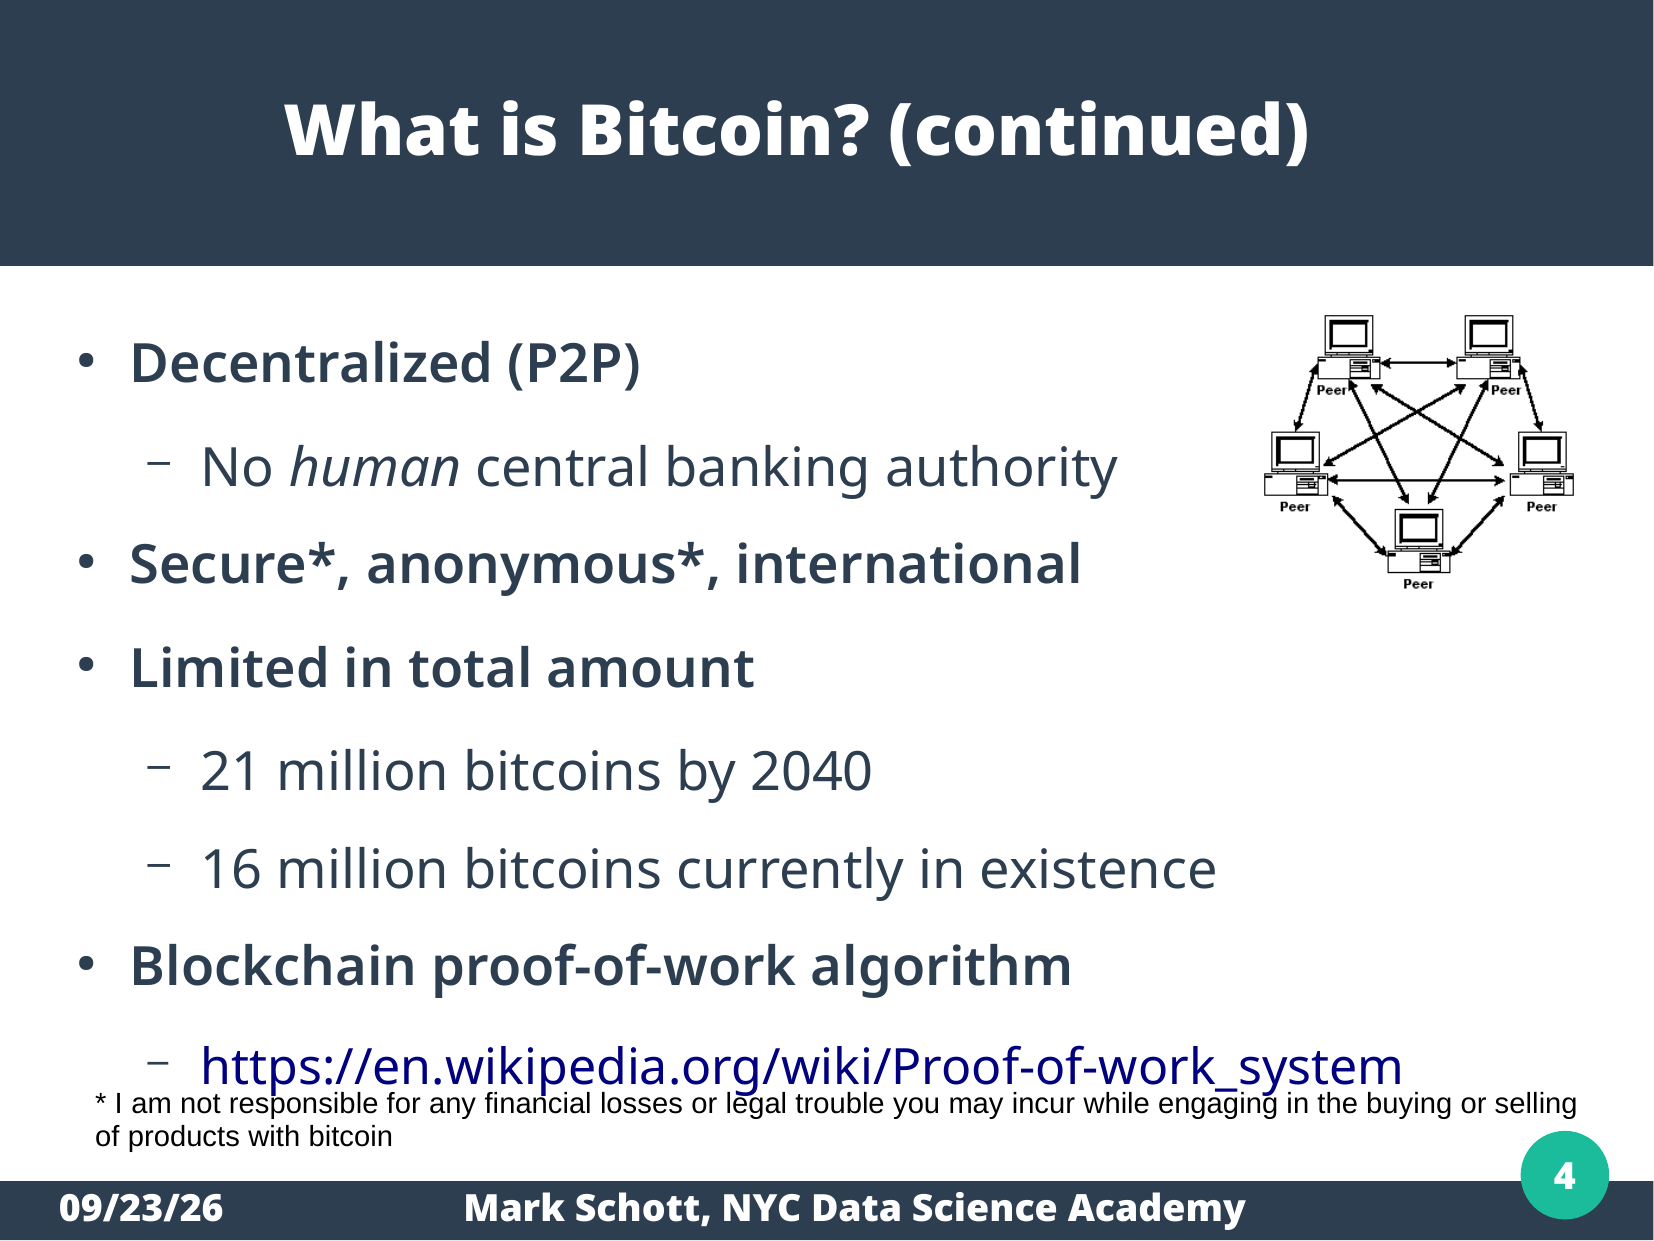

# What is Bitcoin? (continued)
Decentralized (P2P)
No human central banking authority
Secure*, anonymous*, international
Limited in total amount
21 million bitcoins by 2040
16 million bitcoins currently in existence
Blockchain proof-of-work algorithm
https://en.wikipedia.org/wiki/Proof-of-work_system
* I am not responsible for any financial losses or legal trouble you may incur while engaging in the buying or selling of products with bitcoin
4
Mark Schott, NYC Data Science Academy